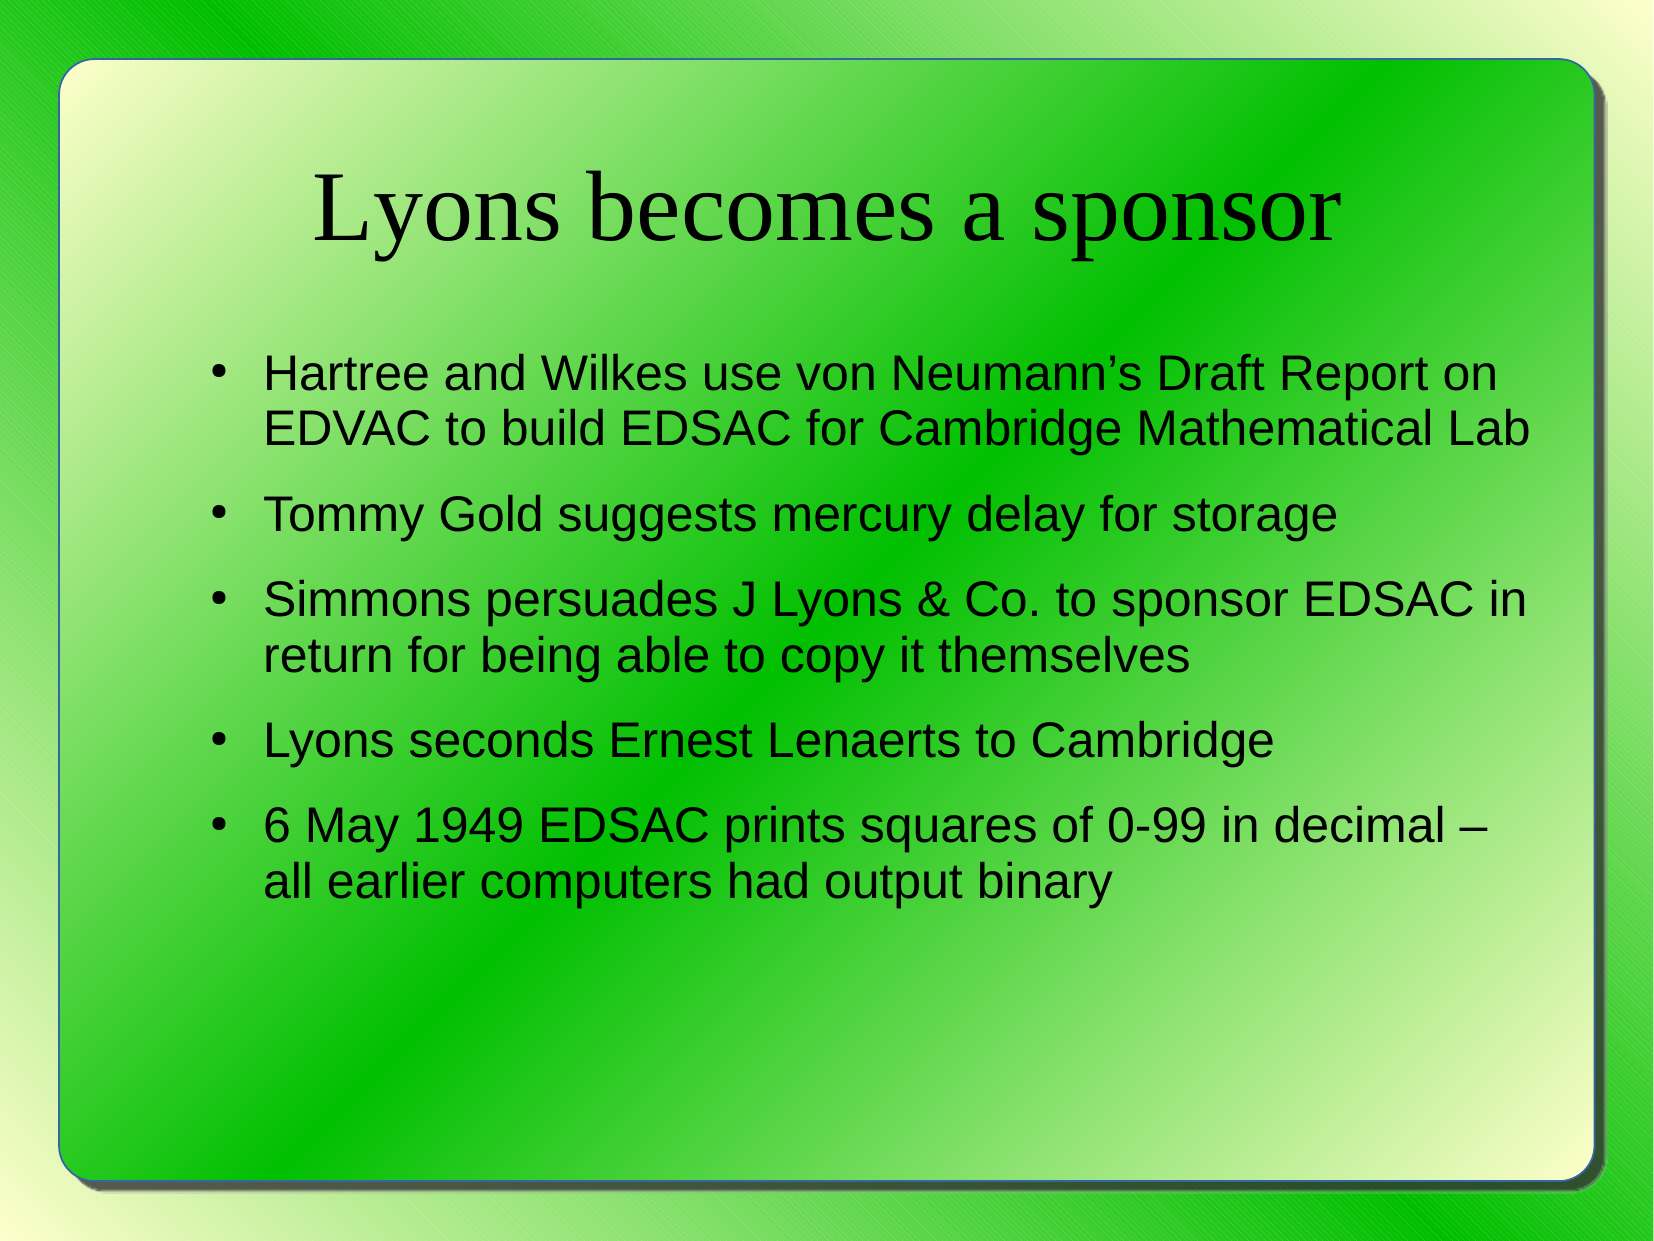

# Lyons becomes a sponsor
Hartree and Wilkes use von Neumann’s Draft Report on EDVAC to build EDSAC for Cambridge Mathematical Lab
Tommy Gold suggests mercury delay for storage
Simmons persuades J Lyons & Co. to sponsor EDSAC in return for being able to copy it themselves
Lyons seconds Ernest Lenaerts to Cambridge
6 May 1949 EDSAC prints squares of 0-99 in decimal – all earlier computers had output binary